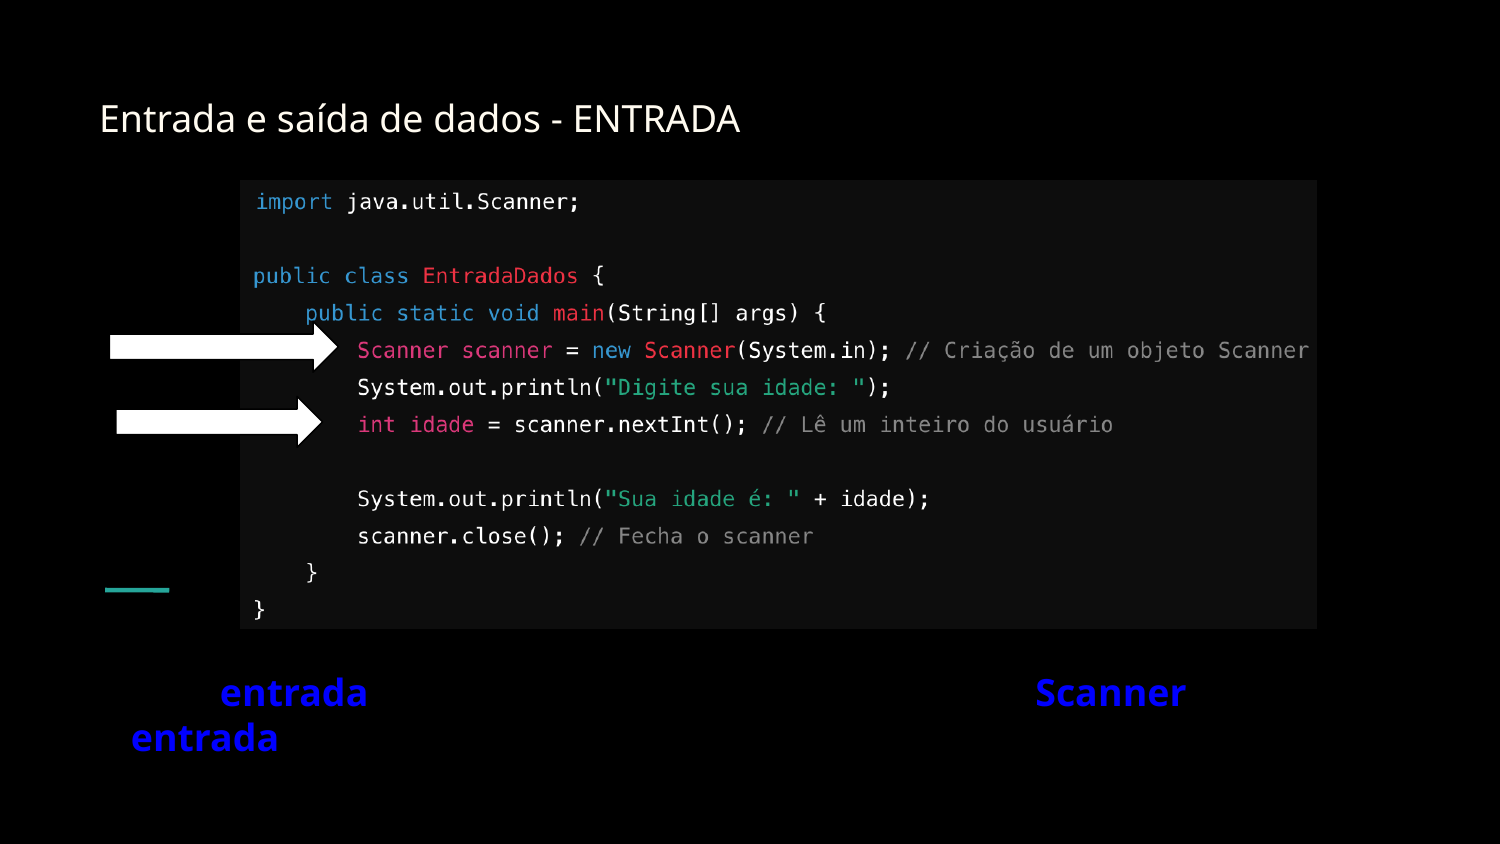

# Entrada e saída de dados - ENTRADA
Para entrada e saída de dados, Java utiliza a classe Scanner para entrada e System.out para saída.